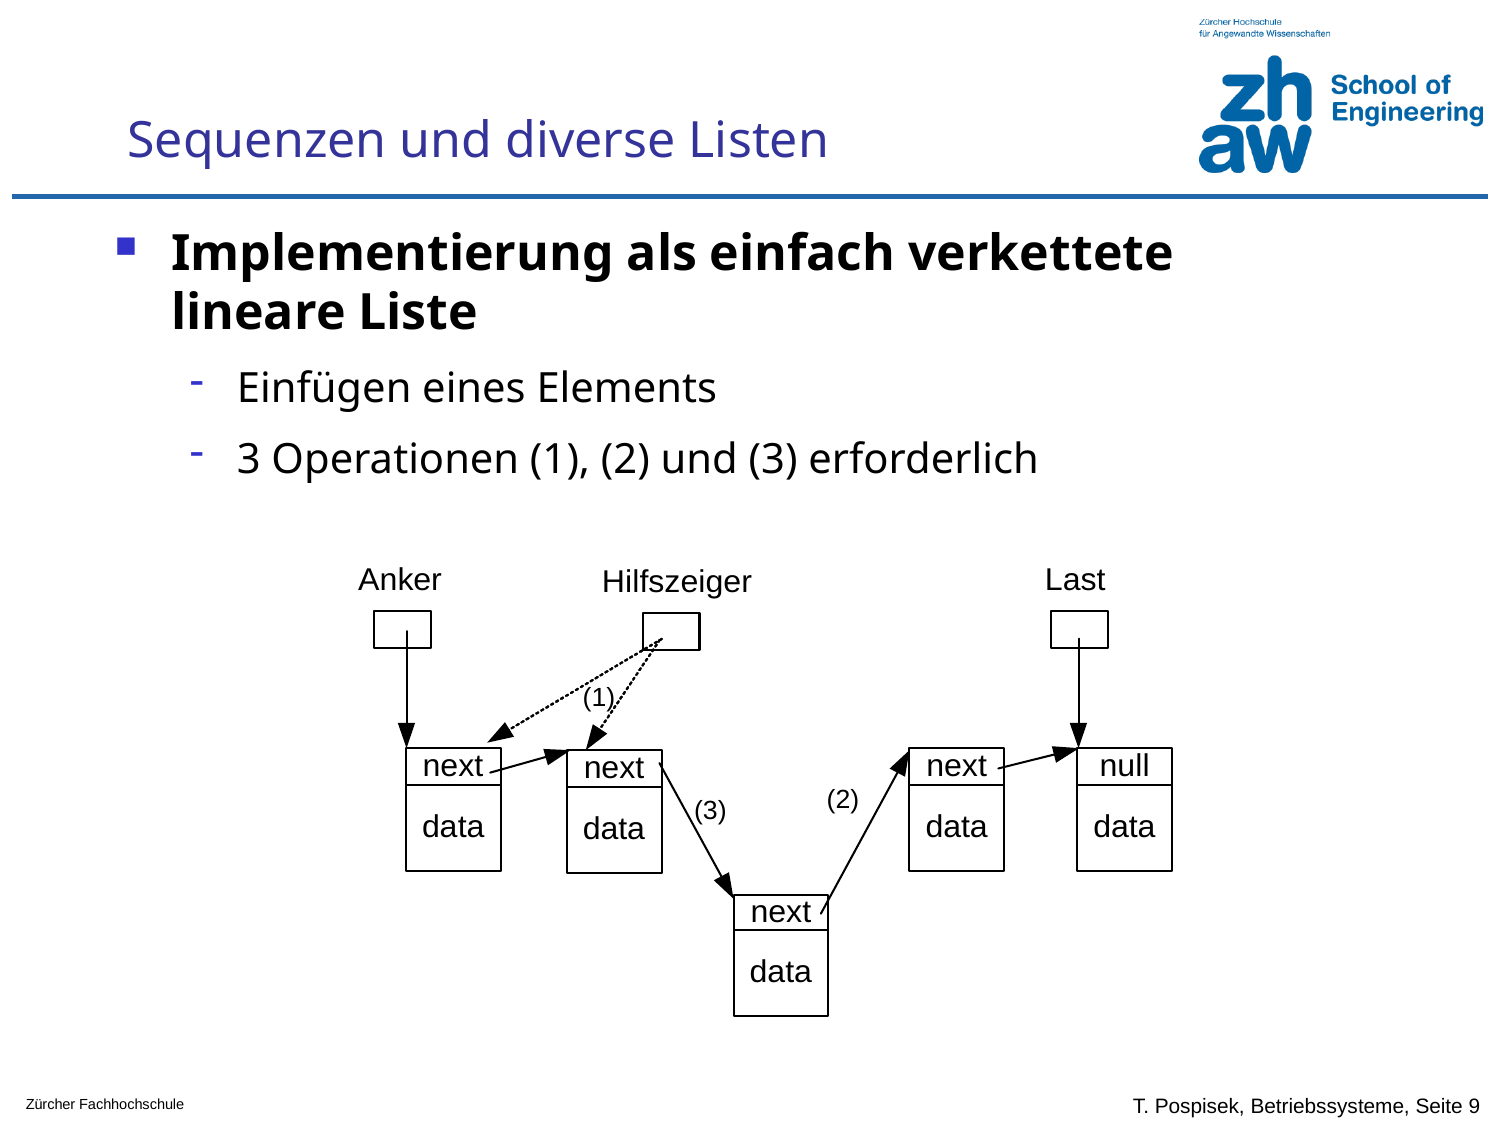

# Sequenzen und diverse Listen
Implementierung als einfach verkettete lineare Liste
Einfügen eines Elements
3 Operationen (1), (2) und (3) erforderlich